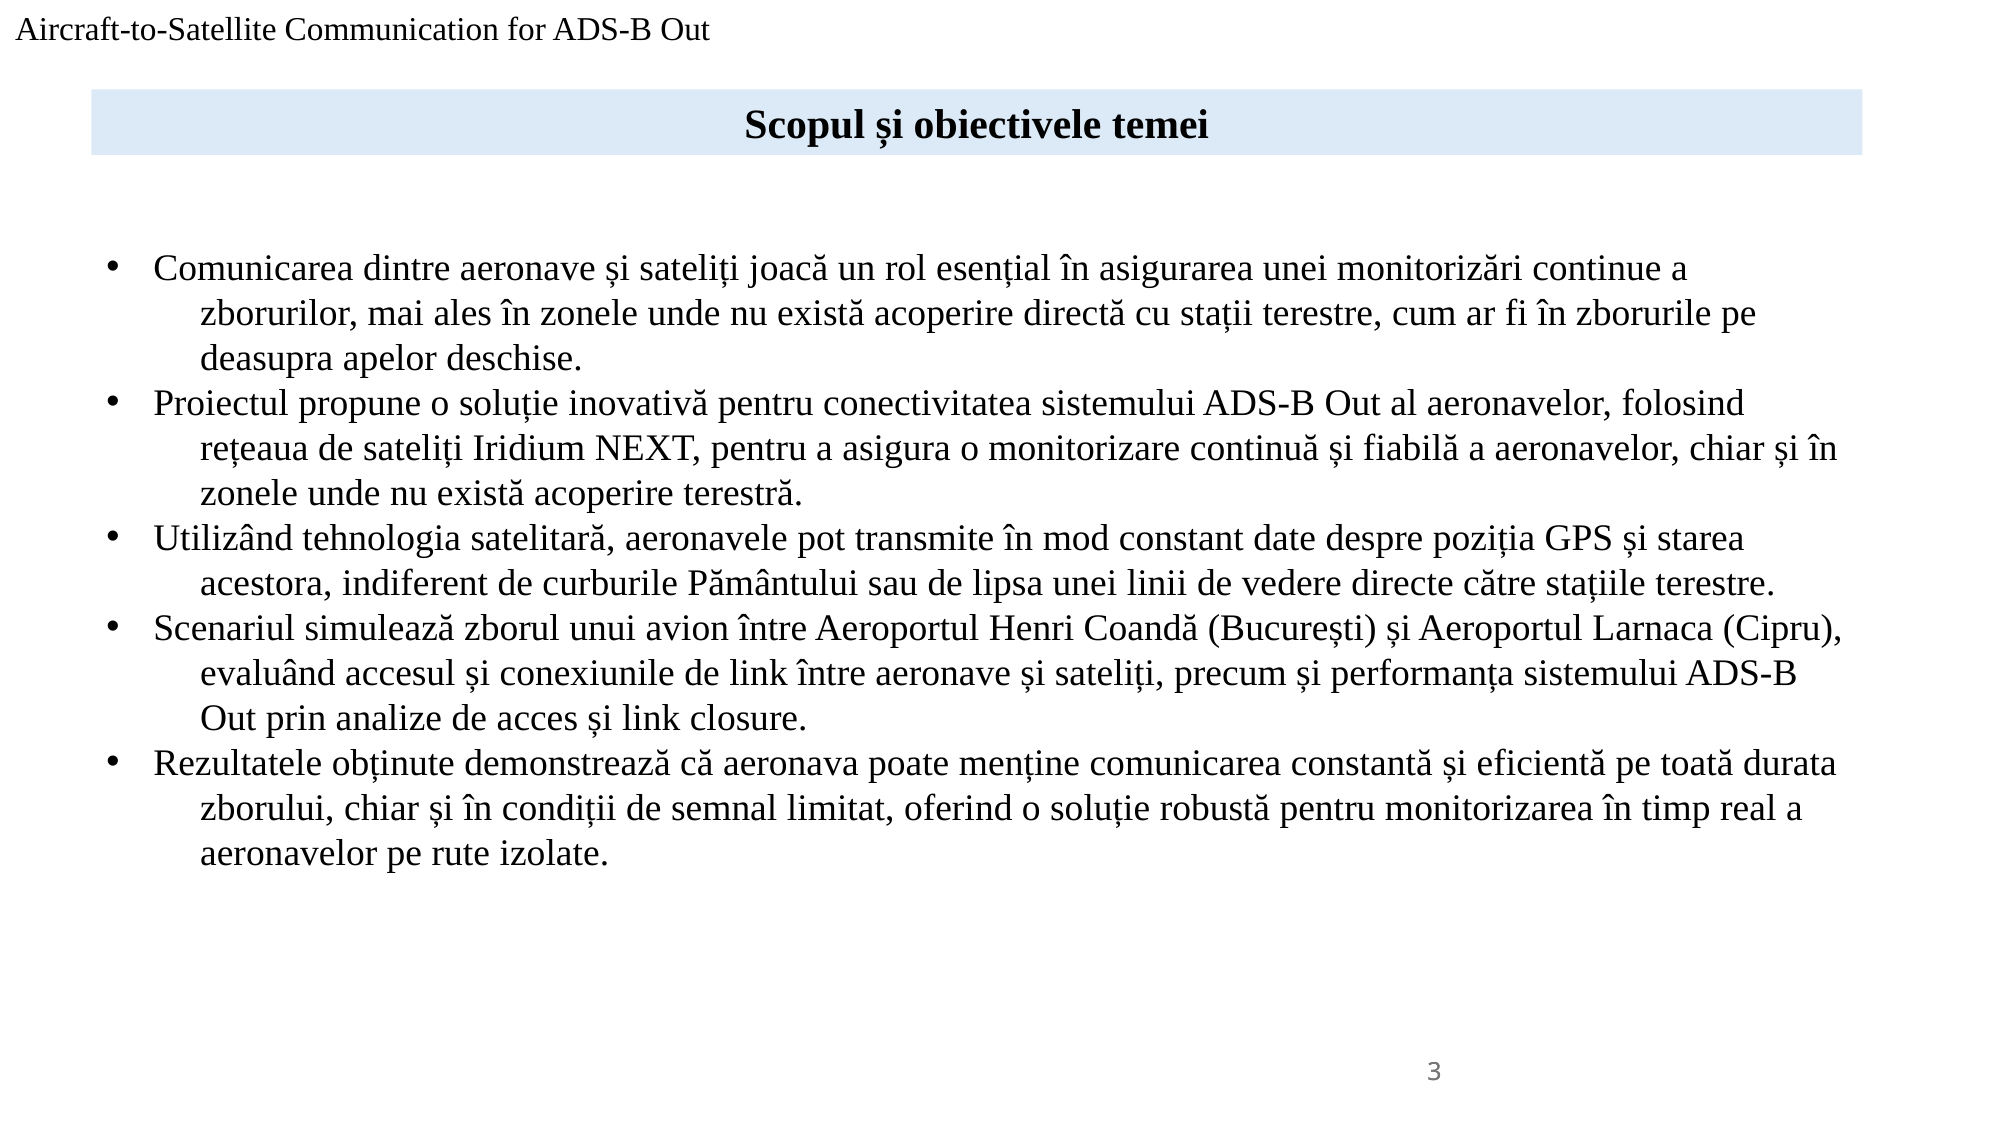

Aircraft-to-Satellite Communication for ADS-B Out
Scopul și obiectivele temei
Comunicarea dintre aeronave și sateliți joacă un rol esențial în asigurarea unei monitorizări continue a zborurilor, mai ales în zonele unde nu există acoperire directă cu stații terestre, cum ar fi în zborurile pe deasupra apelor deschise.
Proiectul propune o soluție inovativă pentru conectivitatea sistemului ADS-B Out al aeronavelor, folosind rețeaua de sateliți Iridium NEXT, pentru a asigura o monitorizare continuă și fiabilă a aeronavelor, chiar și în zonele unde nu există acoperire terestră.
Utilizând tehnologia satelitară, aeronavele pot transmite în mod constant date despre poziția GPS și starea acestora, indiferent de curburile Pământului sau de lipsa unei linii de vedere directe către stațiile terestre.
Scenariul simulează zborul unui avion între Aeroportul Henri Coandă (București) și Aeroportul Larnaca (Cipru), evaluând accesul și conexiunile de link între aeronave și sateliți, precum și performanța sistemului ADS-B Out prin analize de acces și link closure.
Rezultatele obținute demonstrează că aeronava poate menține comunicarea constantă și eficientă pe toată durata zborului, chiar și în condiții de semnal limitat, oferind o soluție robustă pentru monitorizarea în timp real a aeronavelor pe rute izolate.